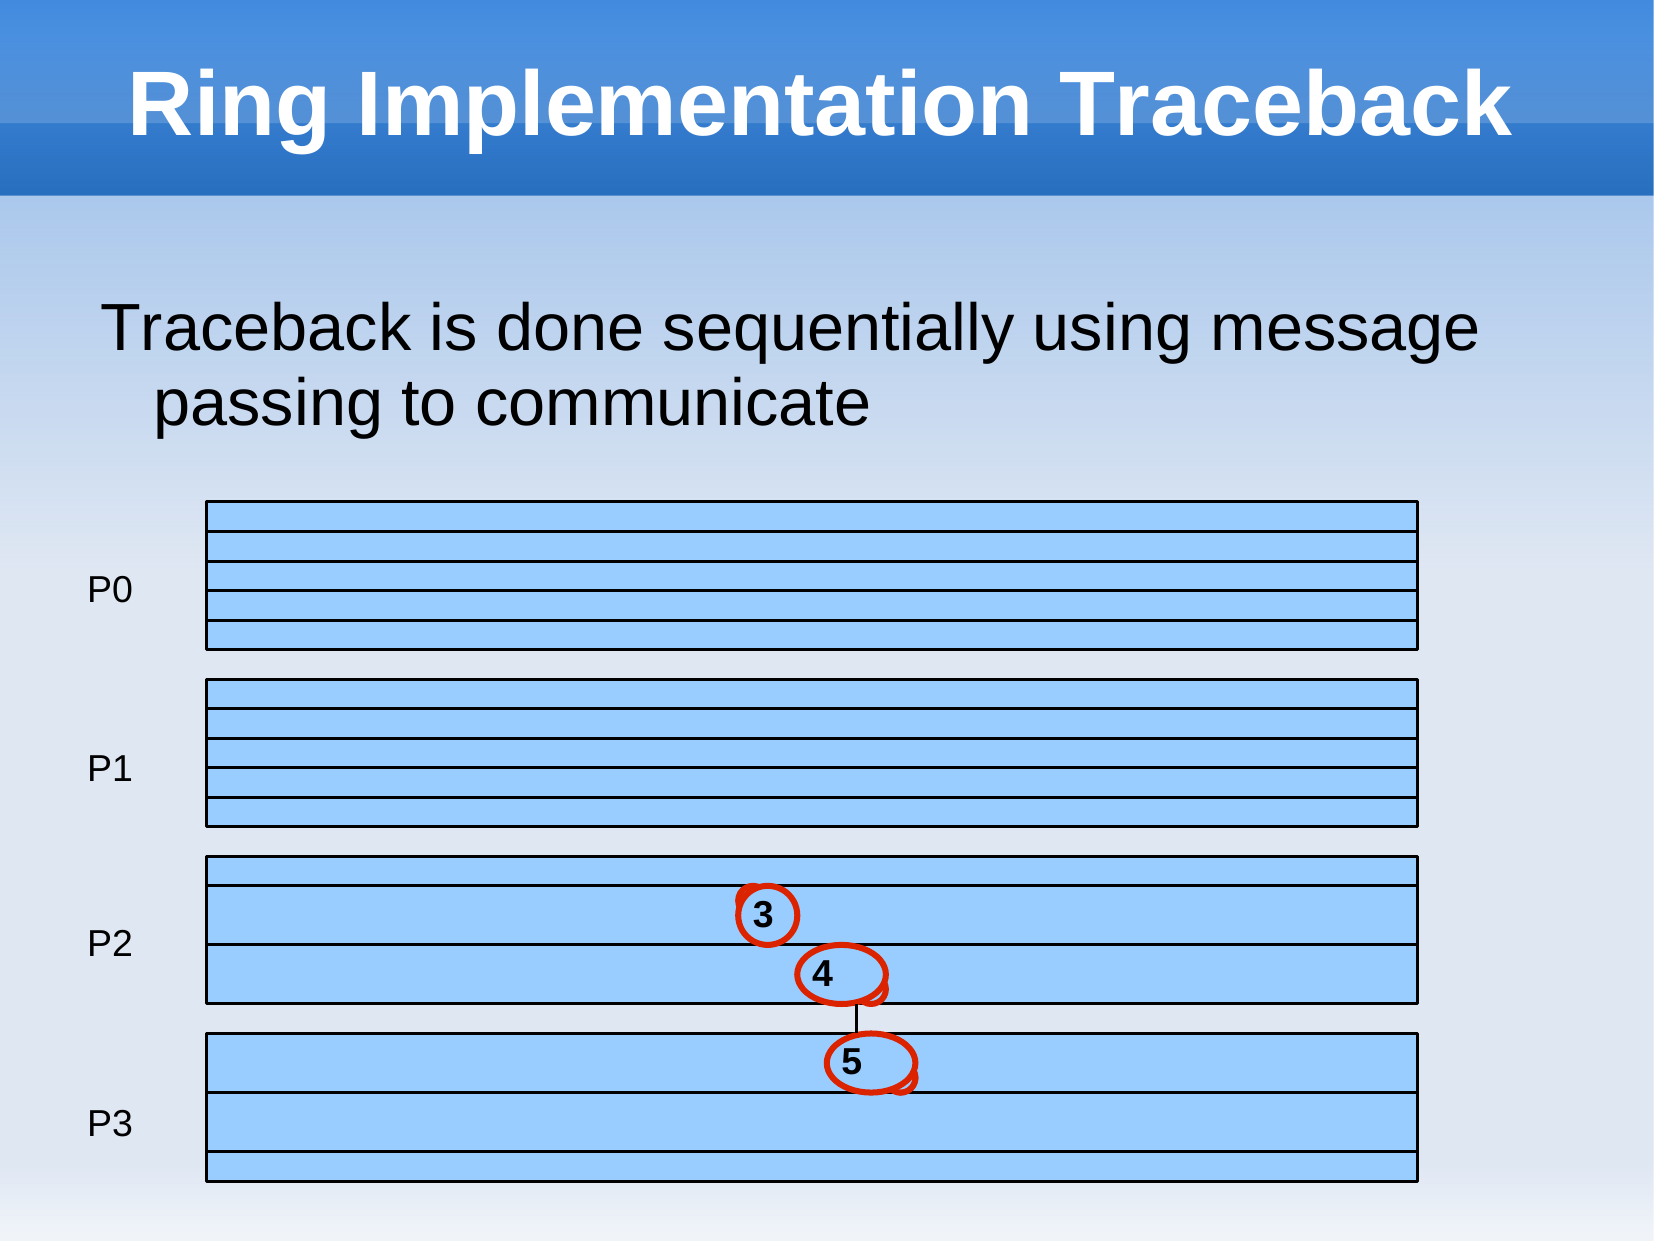

# Ring Implementation Traceback
Traceback is done sequentially using message passing to communicate
P0
P1
3
P2
4
5
P3